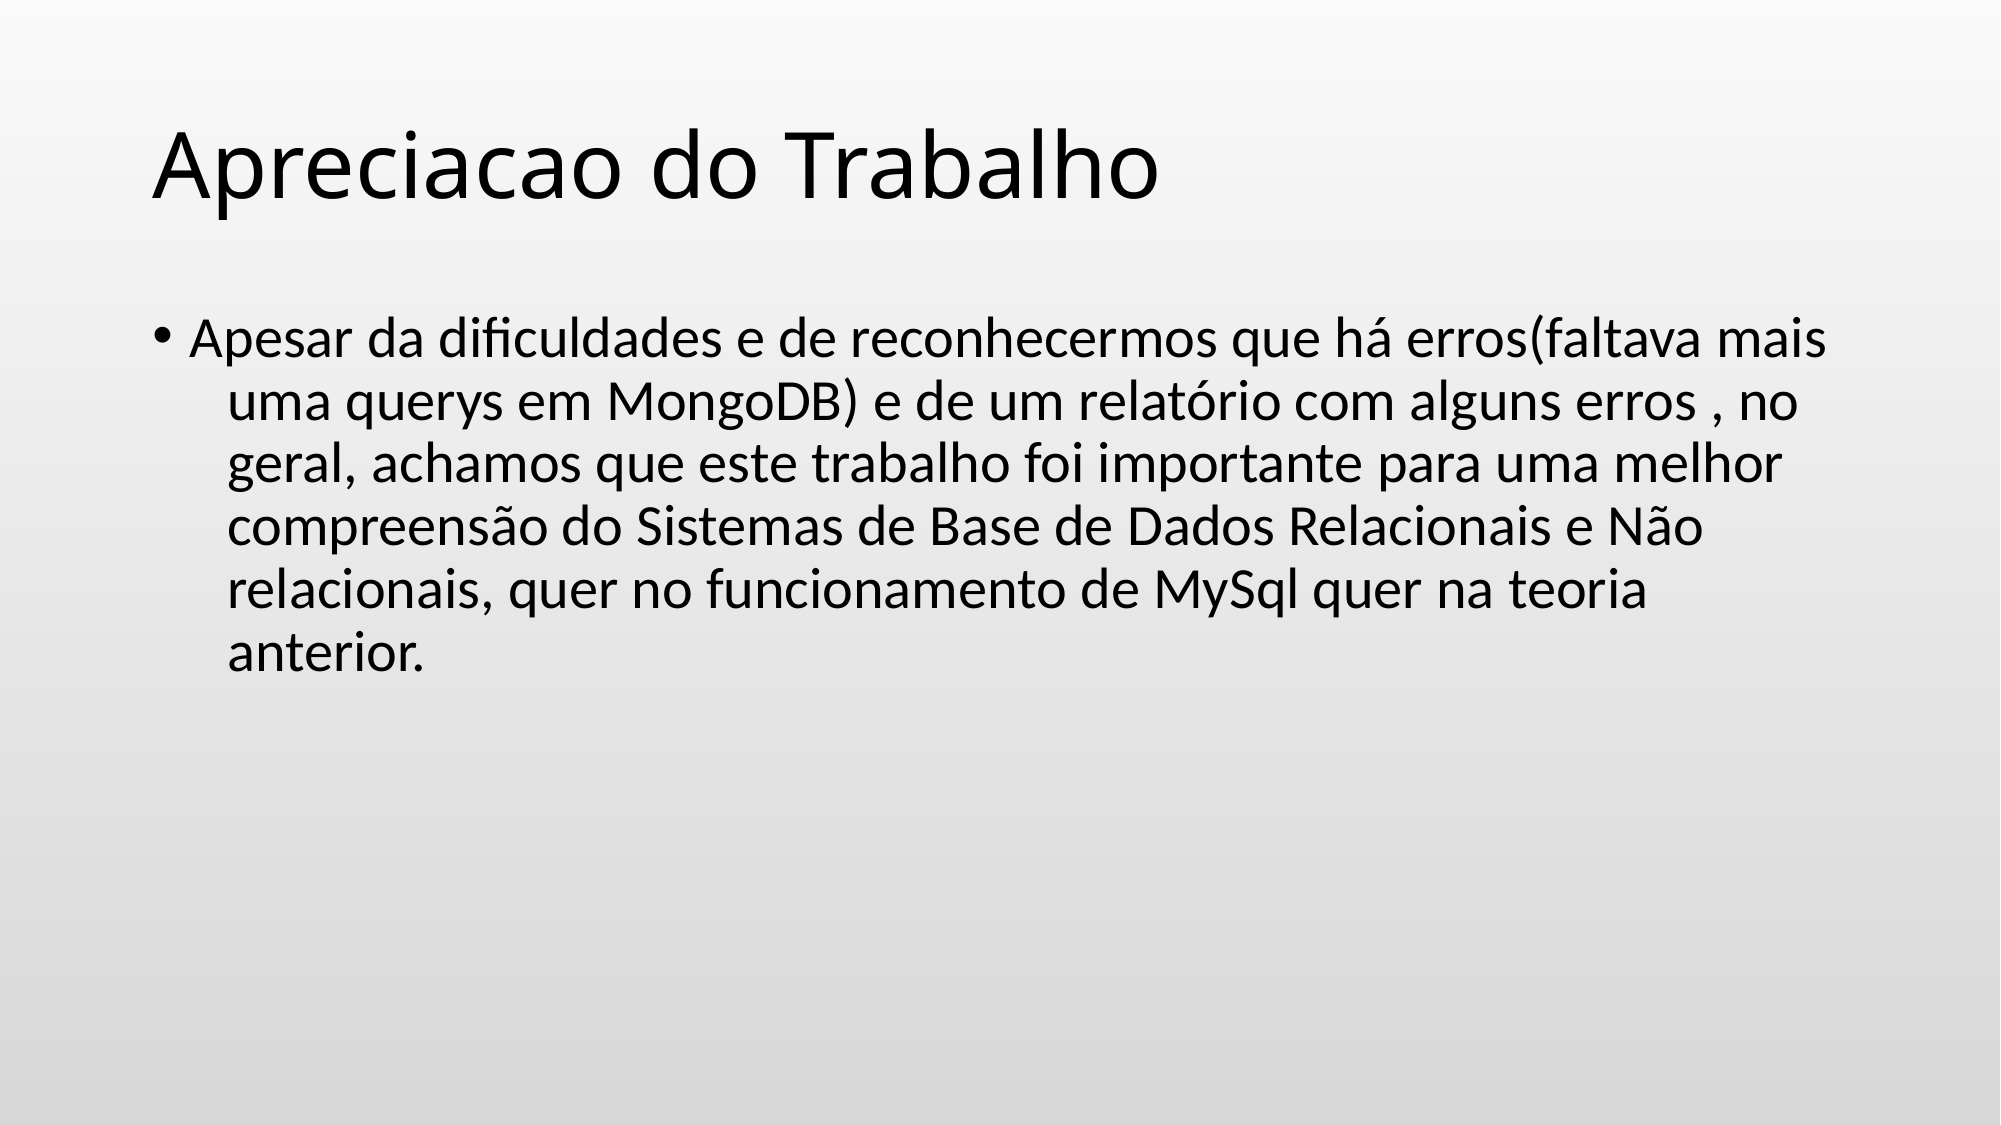

# Apreciacao do Trabalho
Apesar da dificuldades e de reconhecermos que há erros(faltava mais uma querys em MongoDB) e de um relatório com alguns erros , no geral, achamos que este trabalho foi importante para uma melhor compreensão do Sistemas de Base de Dados Relacionais e Não relacionais, quer no funcionamento de MySql quer na teoria anterior.